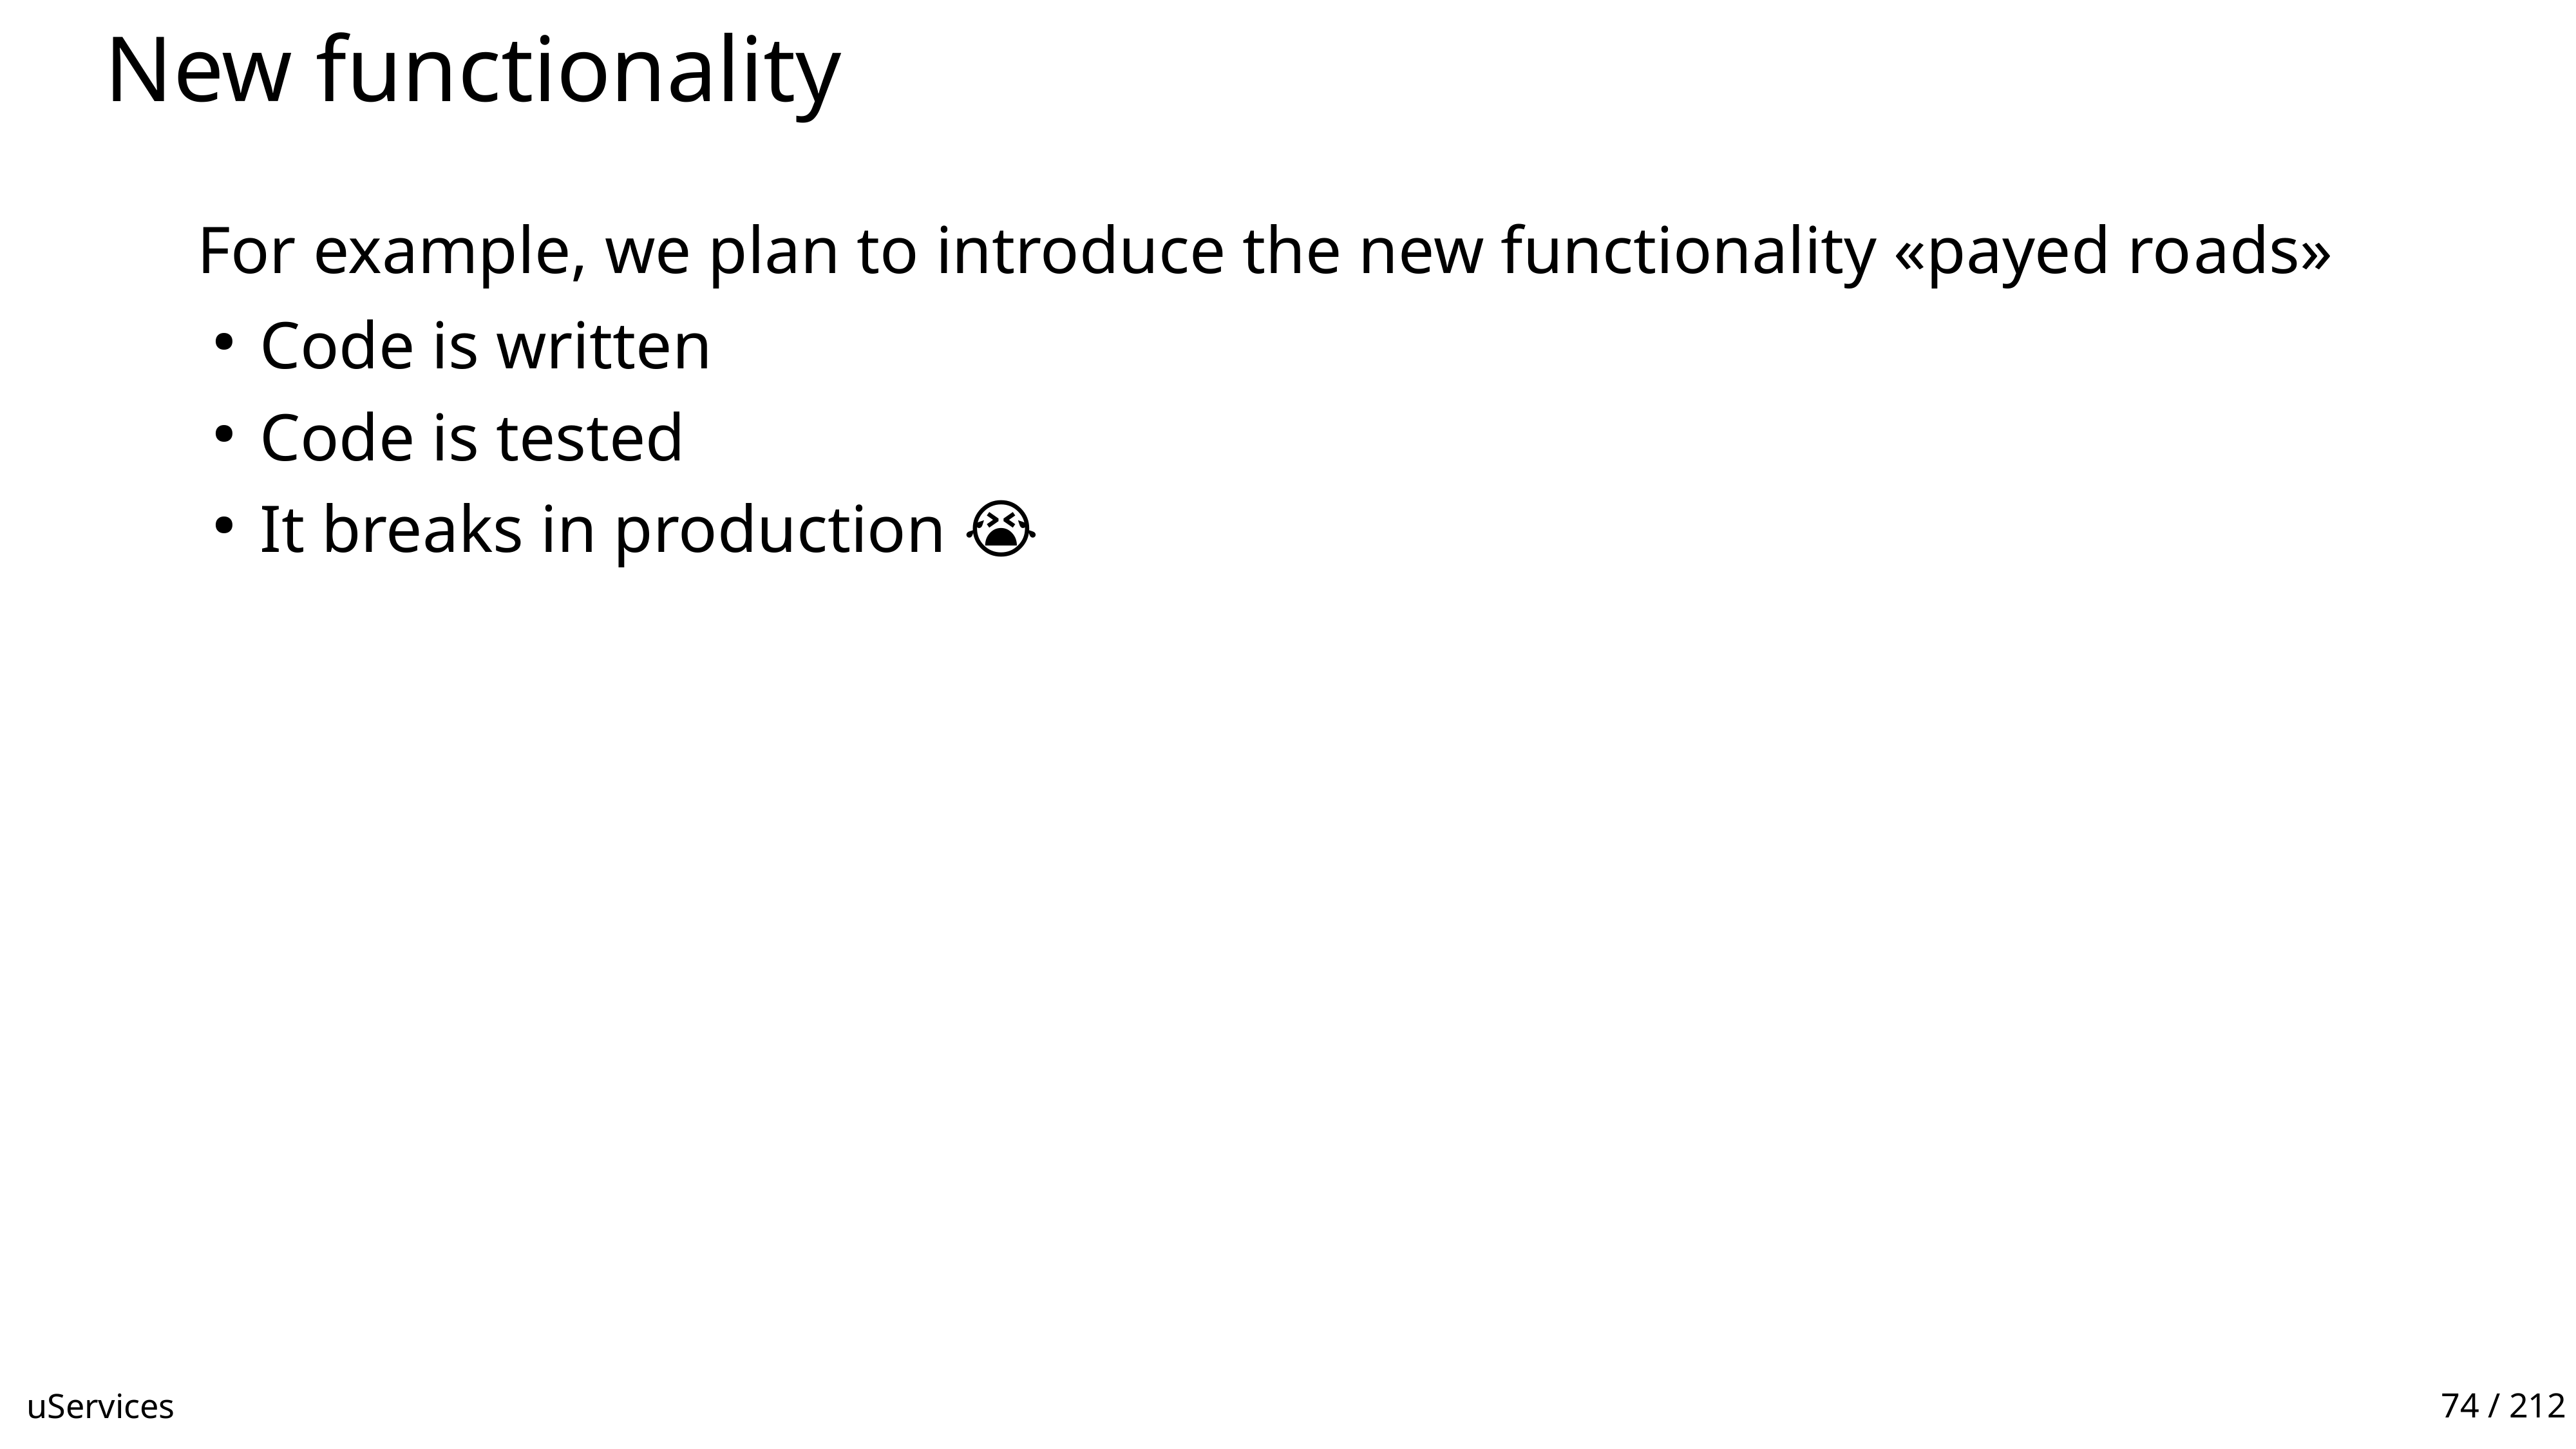

New functionality
# For example, we plan to introduce the new functionality «payed roads»
 Code is written
 Code is tested
 It breaks in production 😭
uServices